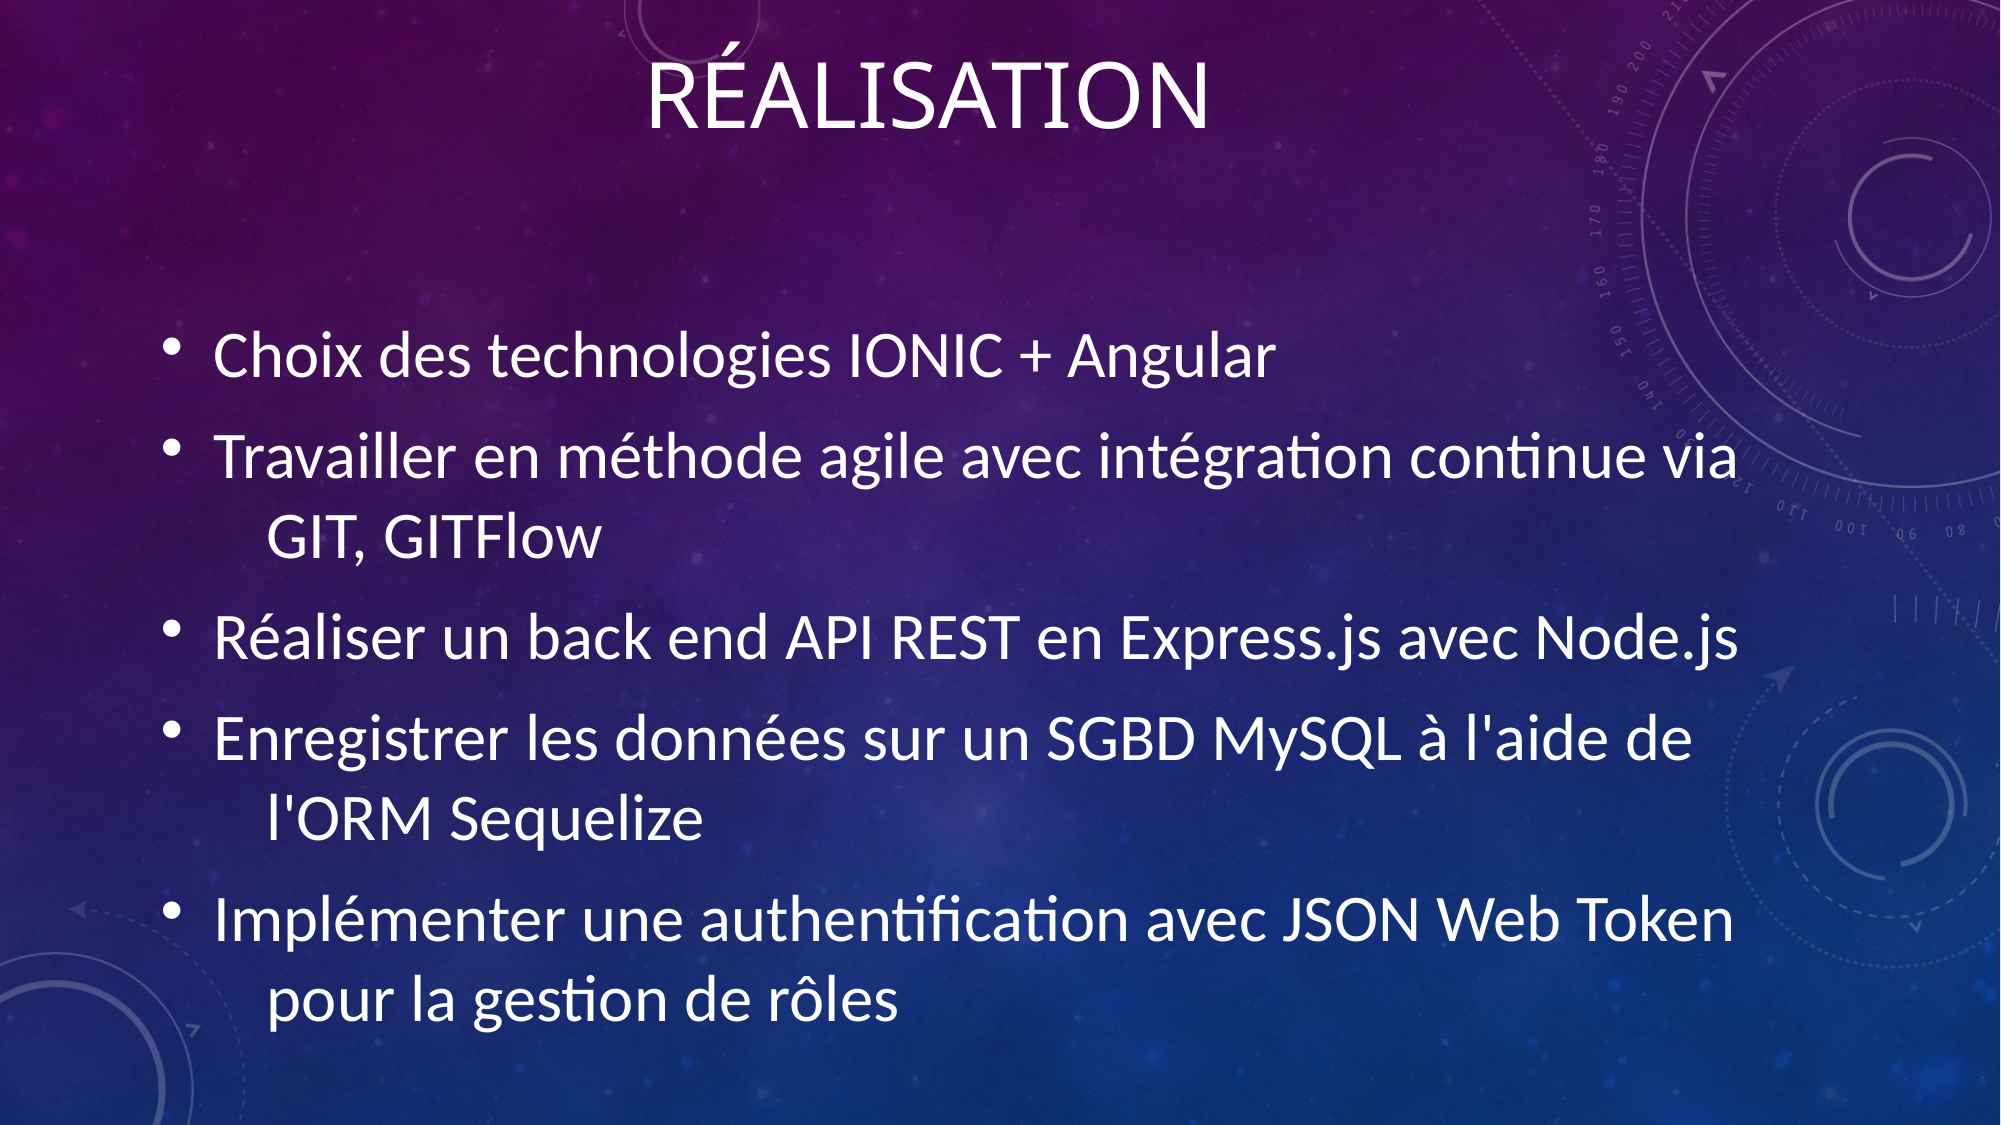

# Réalisation
Choix des technologies IONIC + Angular
Travailler en méthode agile avec intégration continue via GIT, GITFlow
Réaliser un back end API REST en Express.js avec Node.js
Enregistrer les données sur un SGBD MySQL à l'aide de l'ORM Sequelize
Implémenter une authentification avec JSON Web Token pour la gestion de rôles